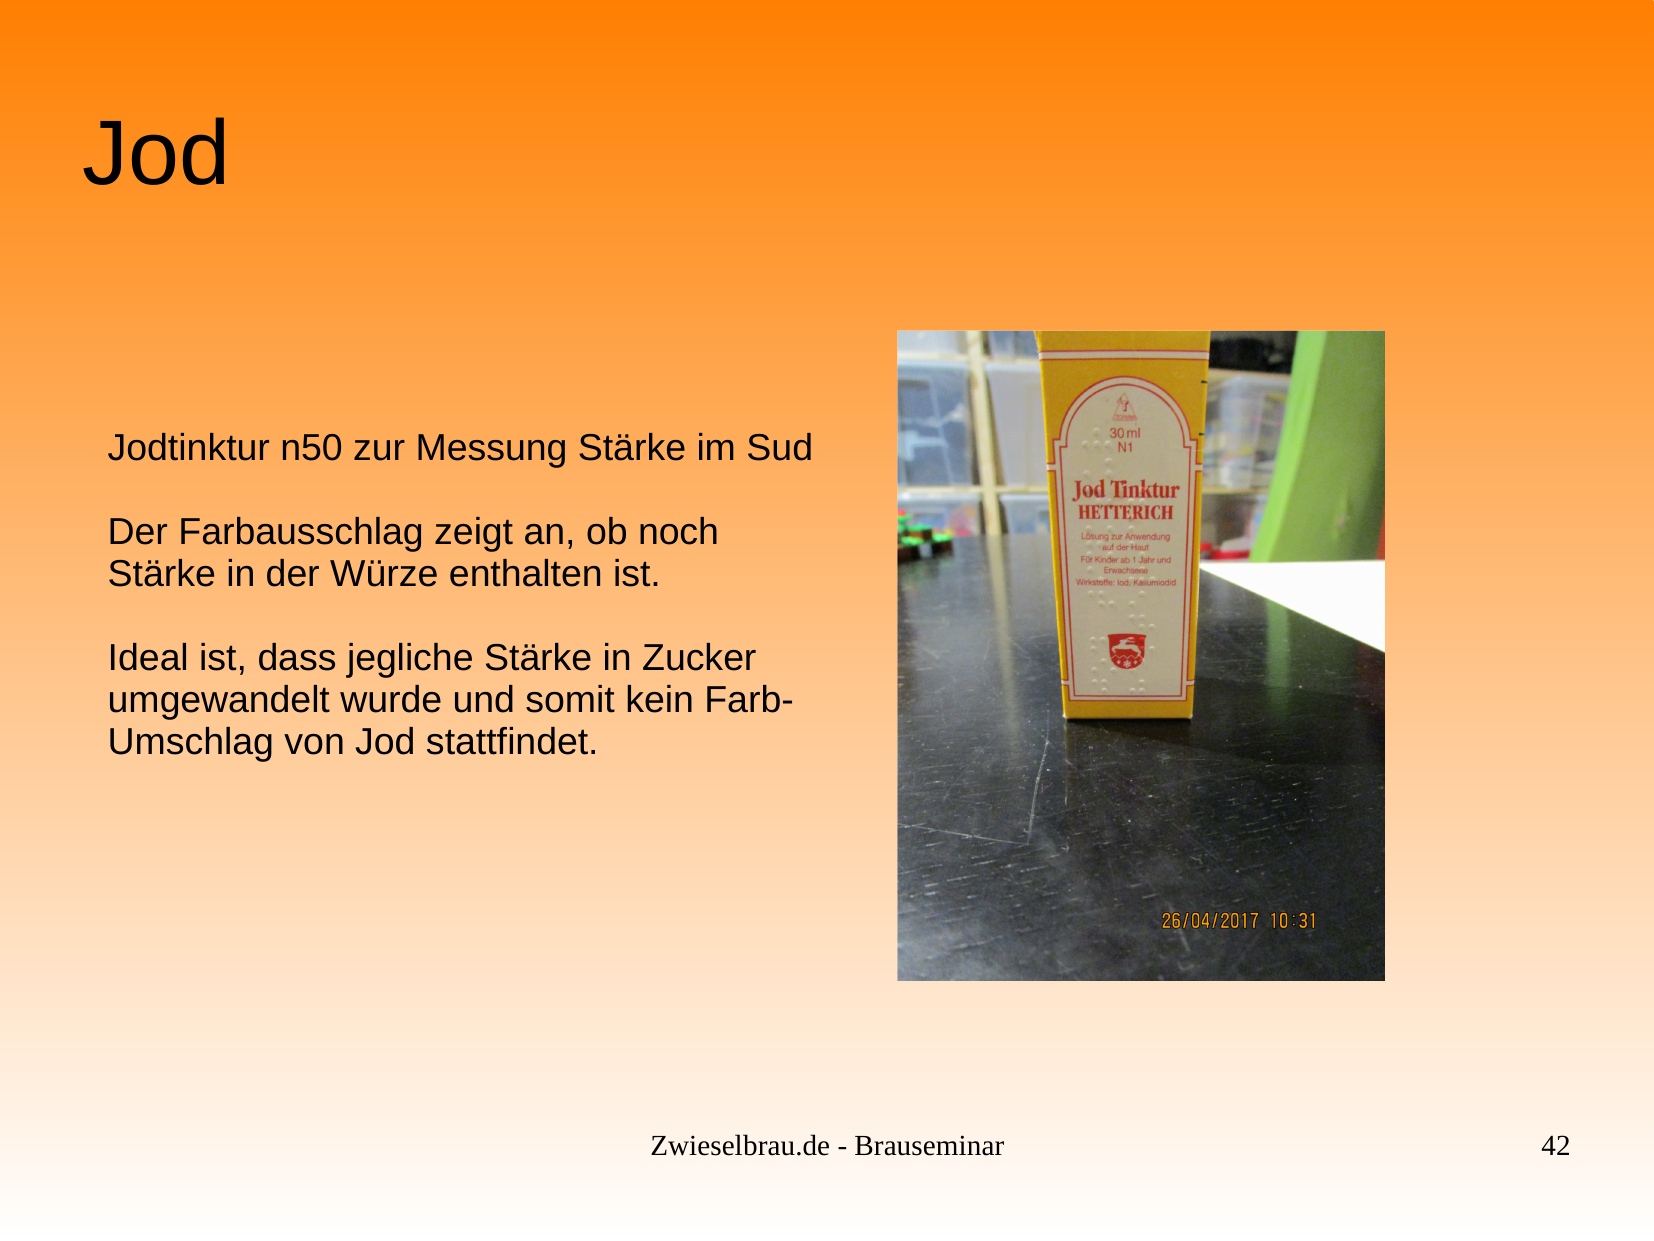

# Jod
Jodtinktur n50 zur Messung Stärke im Sud
Der Farbausschlag zeigt an, ob noch
Stärke in der Würze enthalten ist.
Ideal ist, dass jegliche Stärke in Zucker
umgewandelt wurde und somit kein Farb-
Umschlag von Jod stattfindet.
Zwieselbrau.de - Brauseminar
42